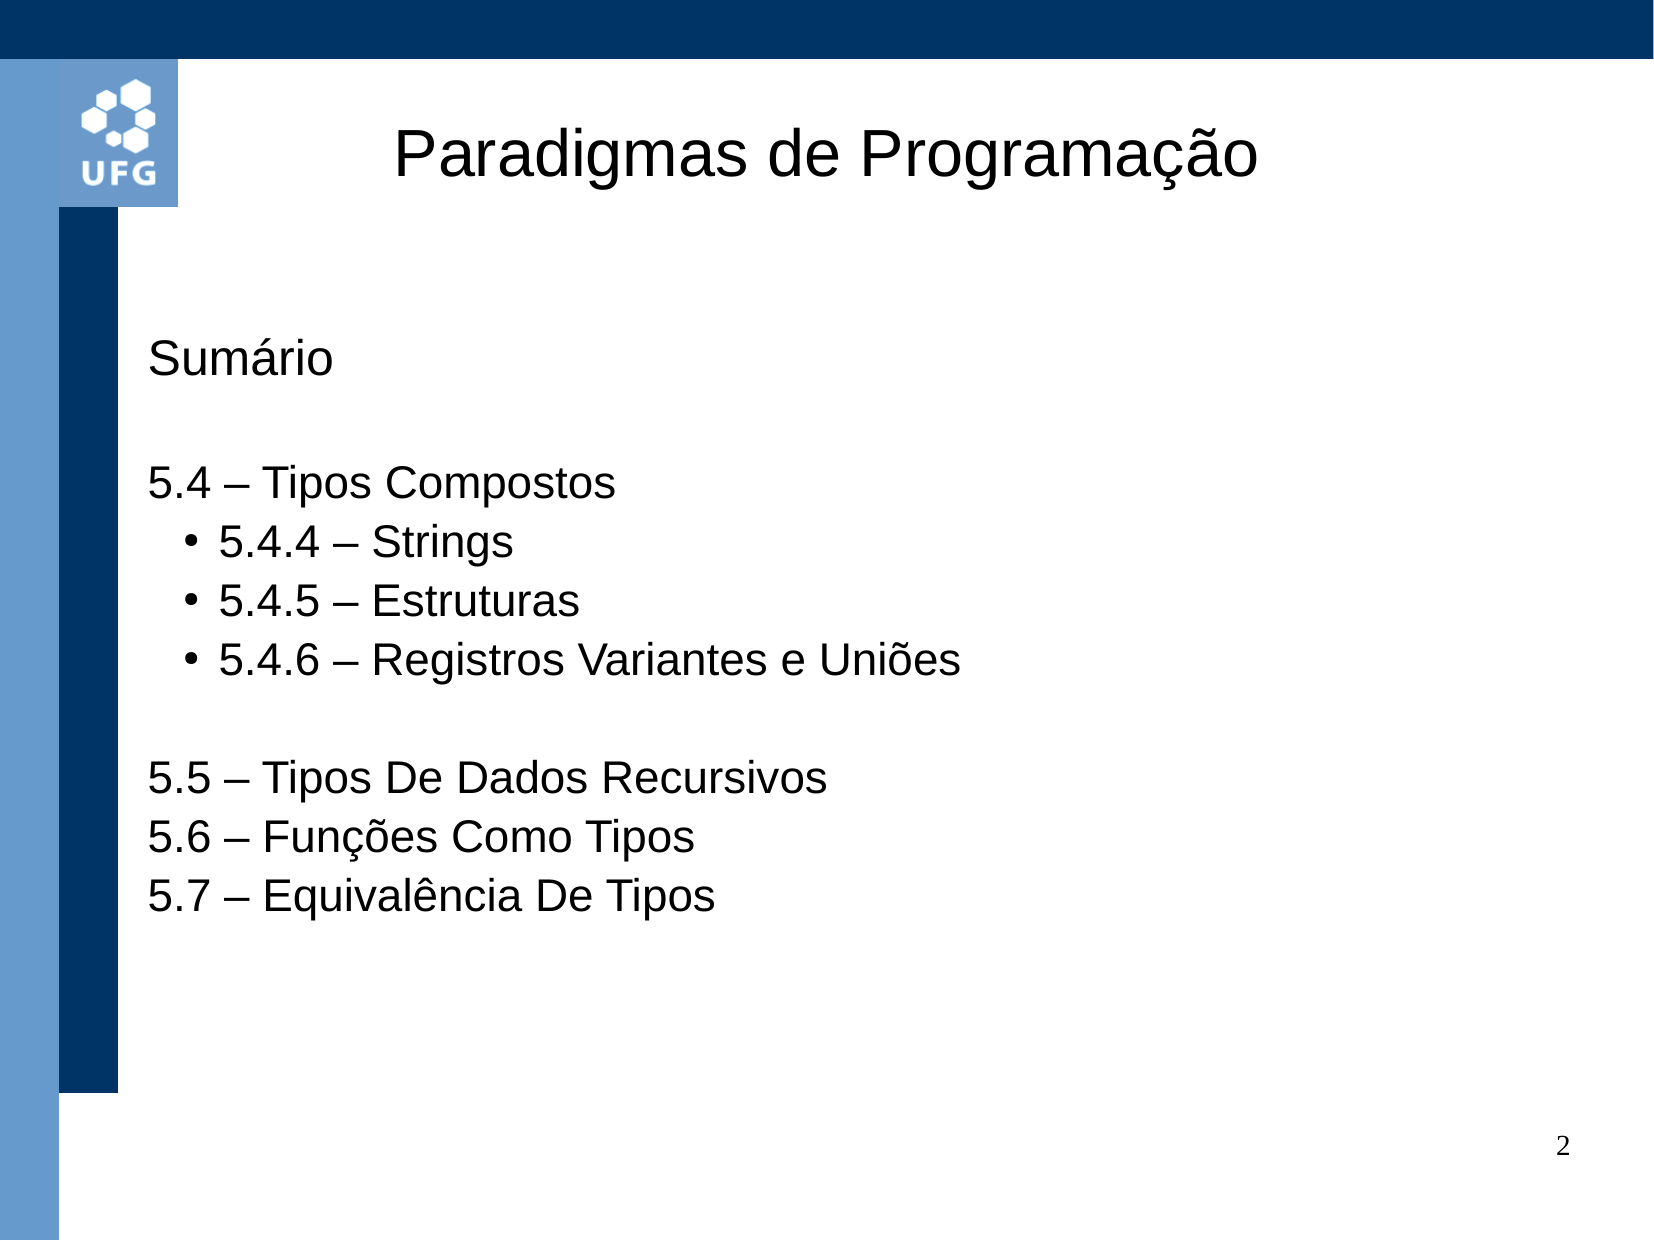

# Paradigmas de Programação
Sumário
5.4 – Tipos Compostos
5.4.4 – Strings
5.4.5 – Estruturas
5.4.6 – Registros Variantes e Uniões
5.5 – Tipos De Dados Recursivos
5.6 – Funções Como Tipos
5.7 – Equivalência De Tipos
2